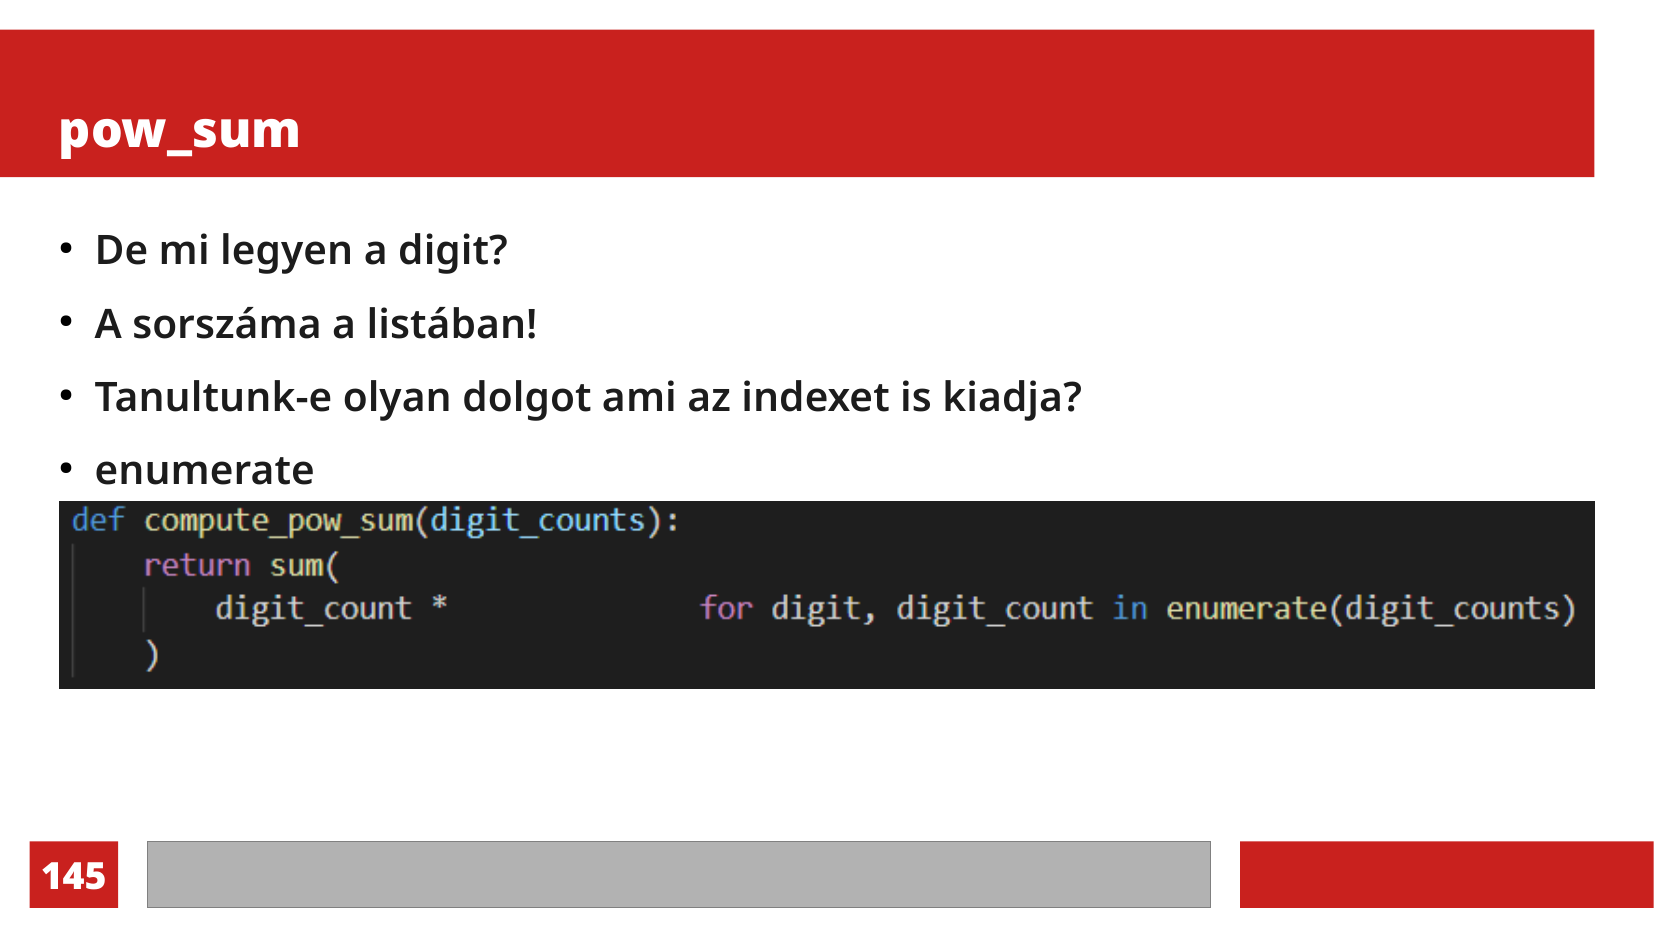

# pow_sum
De mi legyen a digit?
A sorszáma a listában!
Tanultunk-e olyan dolgot ami az indexet is kiadja?
enumerate
145